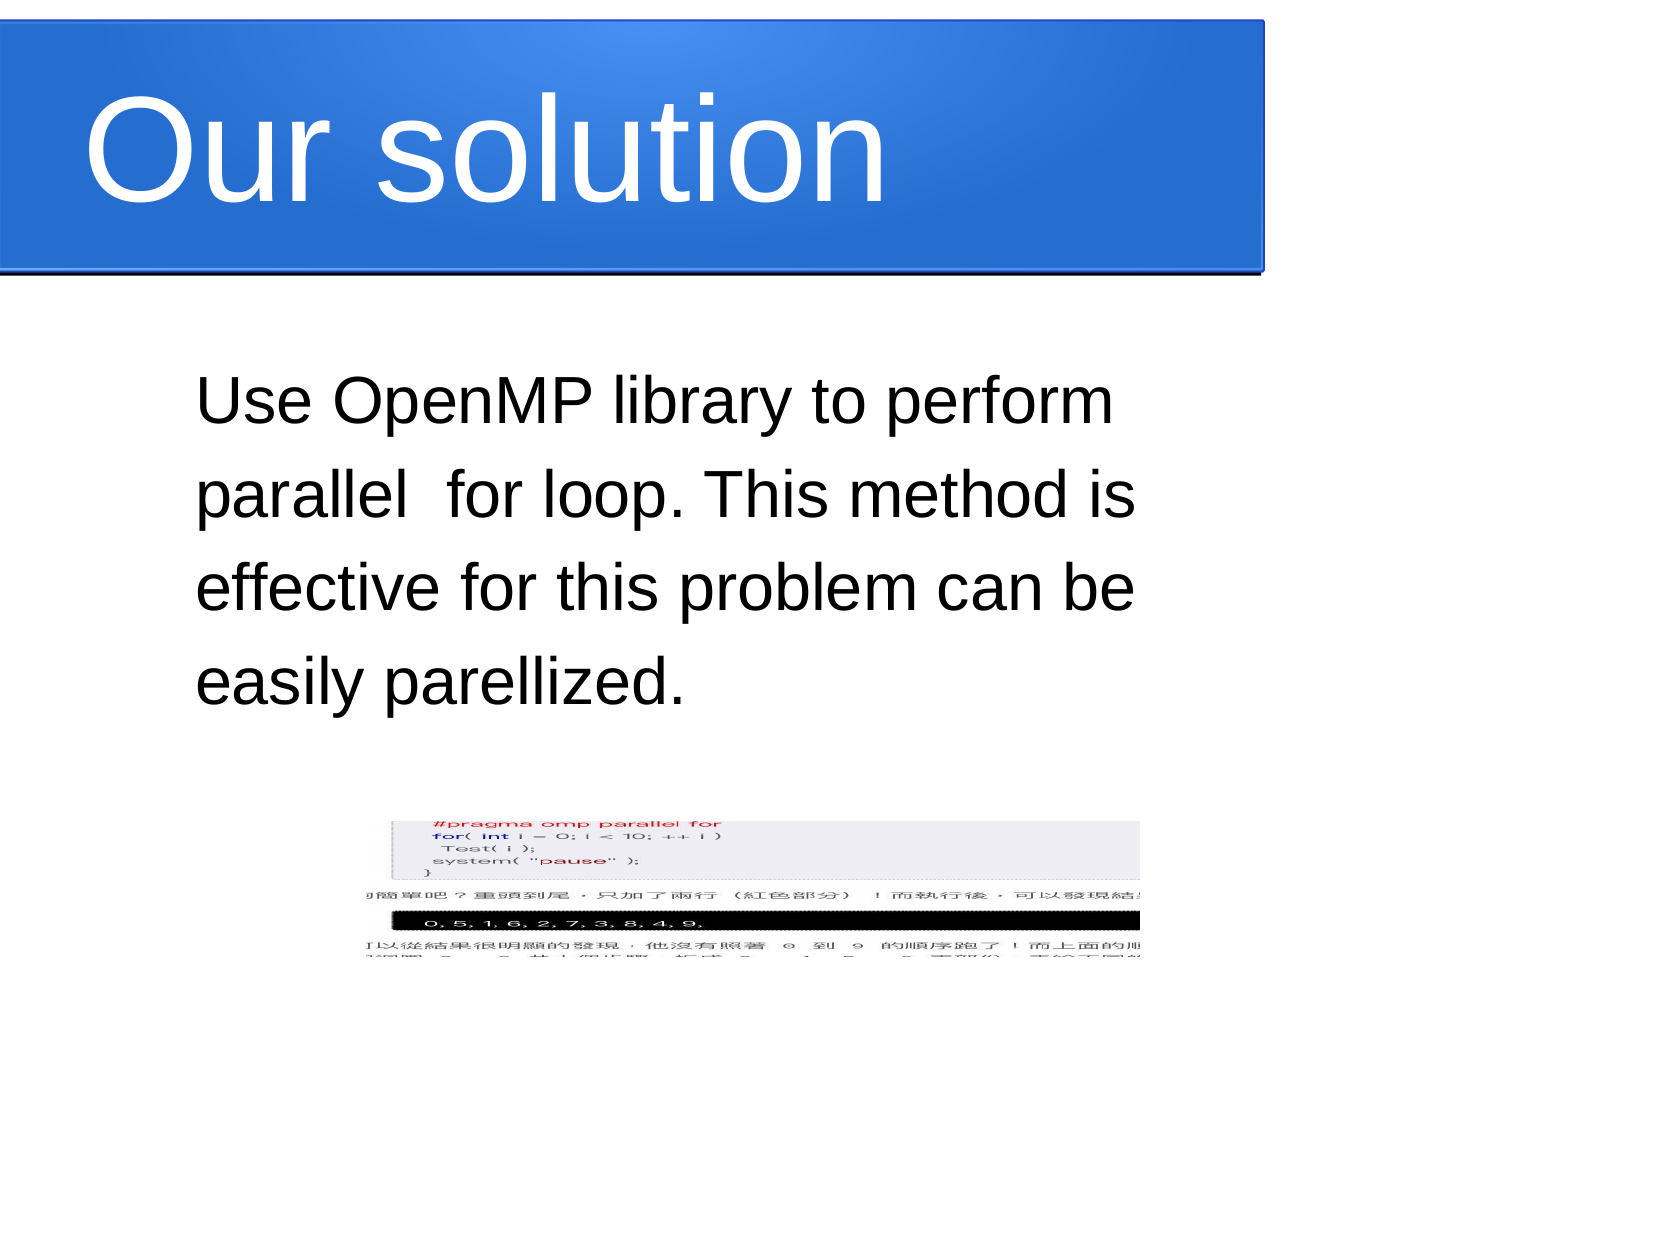

# Our solution
Use OpenMP library to perform parallel for loop. This method is effective for this problem can be easily parellized.